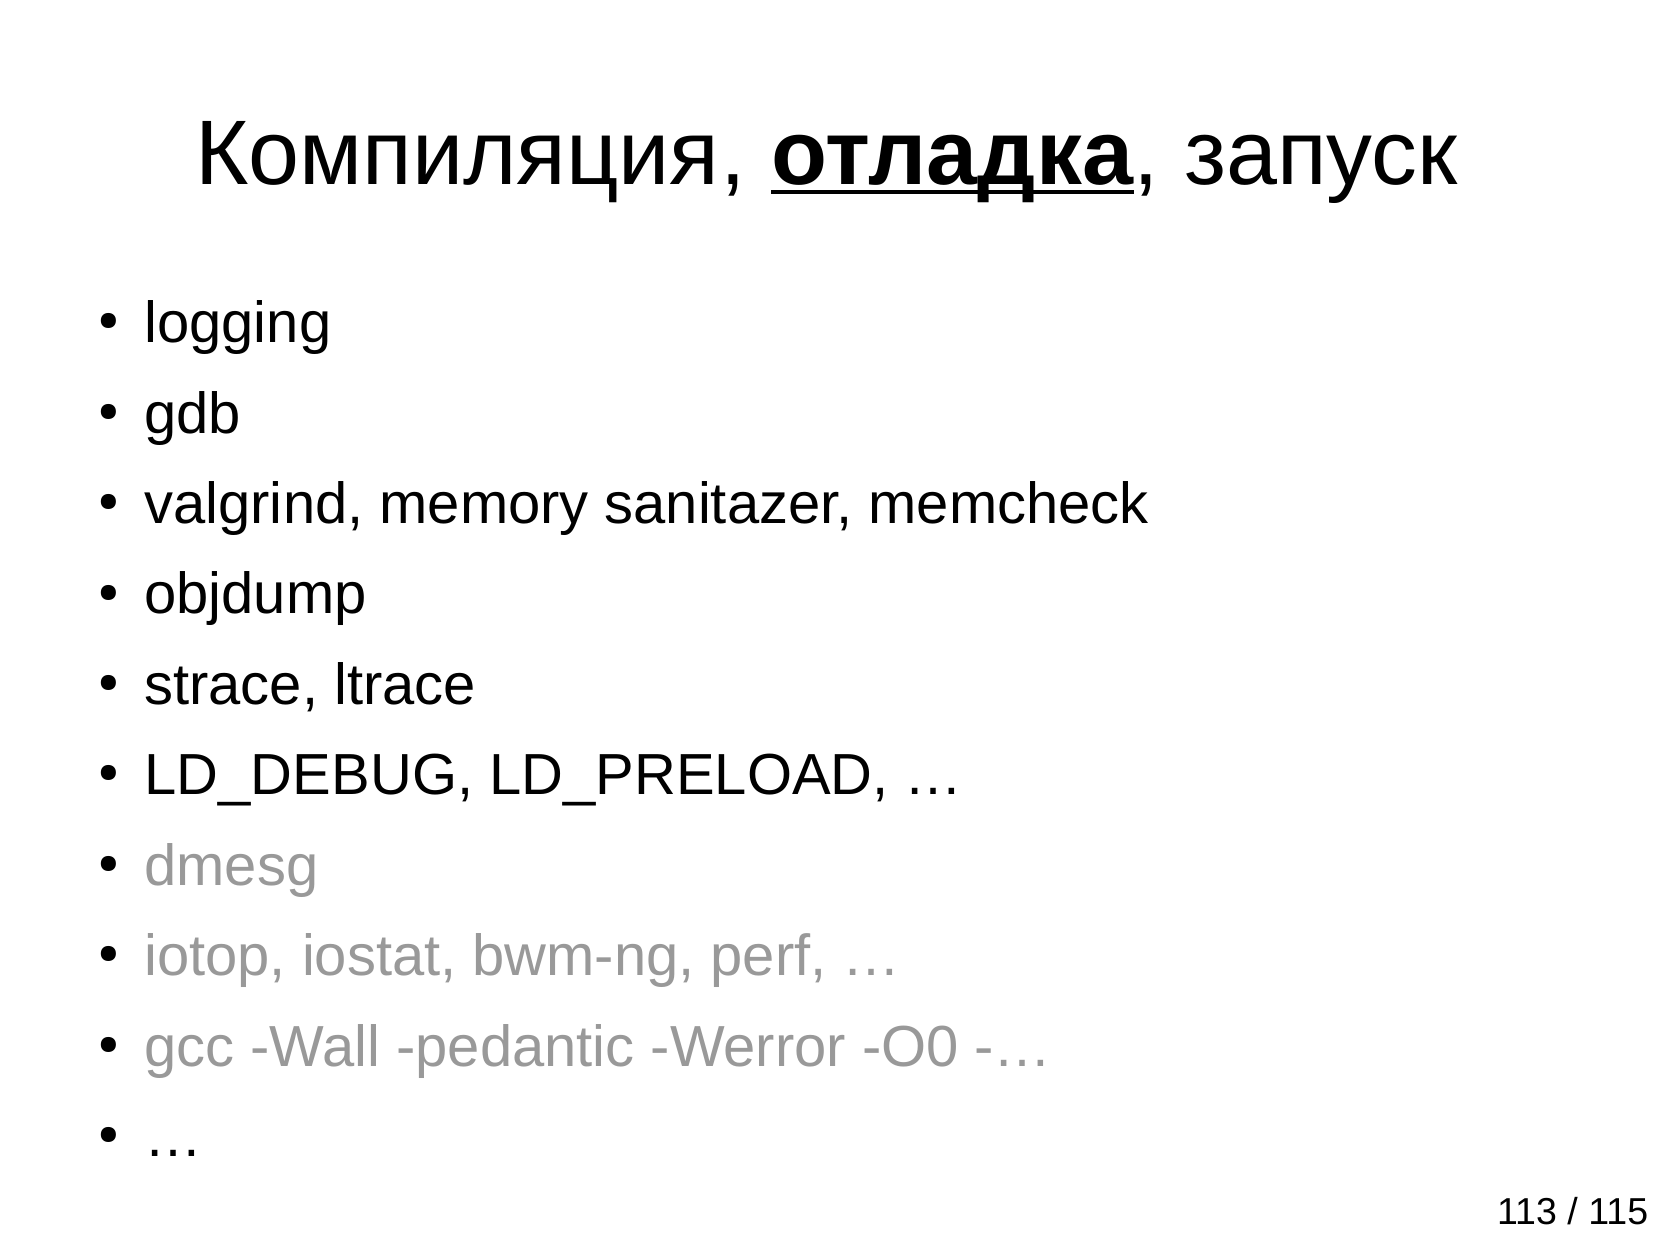

# Компиляция, отладка, запуск
logging
gdb
valgrind, memory sanitazer, memcheck
objdump
strace, ltrace
LD_DEBUG, LD_PRELOAD, …
dmesg
iotop, iostat, bwm-ng, perf, …
gcc -Wall -pedantic -Werror -O0 -…
…